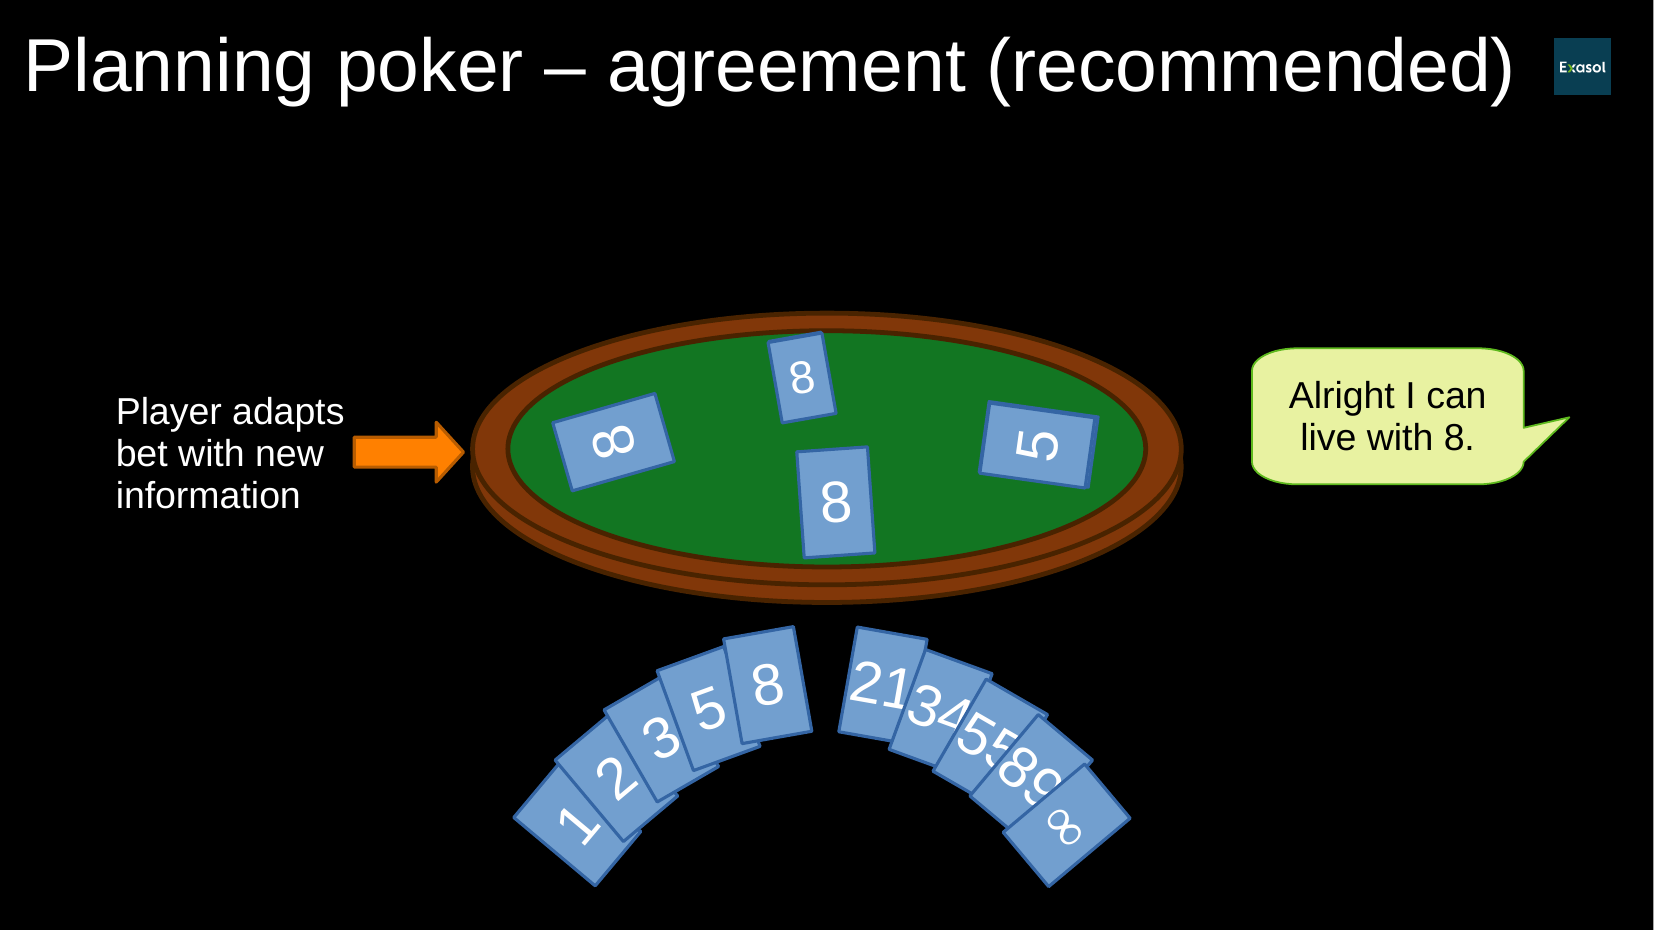

# Planning poker – agreement (recommended)
8
Alright I can live with 8.
Player adapts
bet with new
information
8
5
8
8
21
5
34
3
55
2
89
1
∞